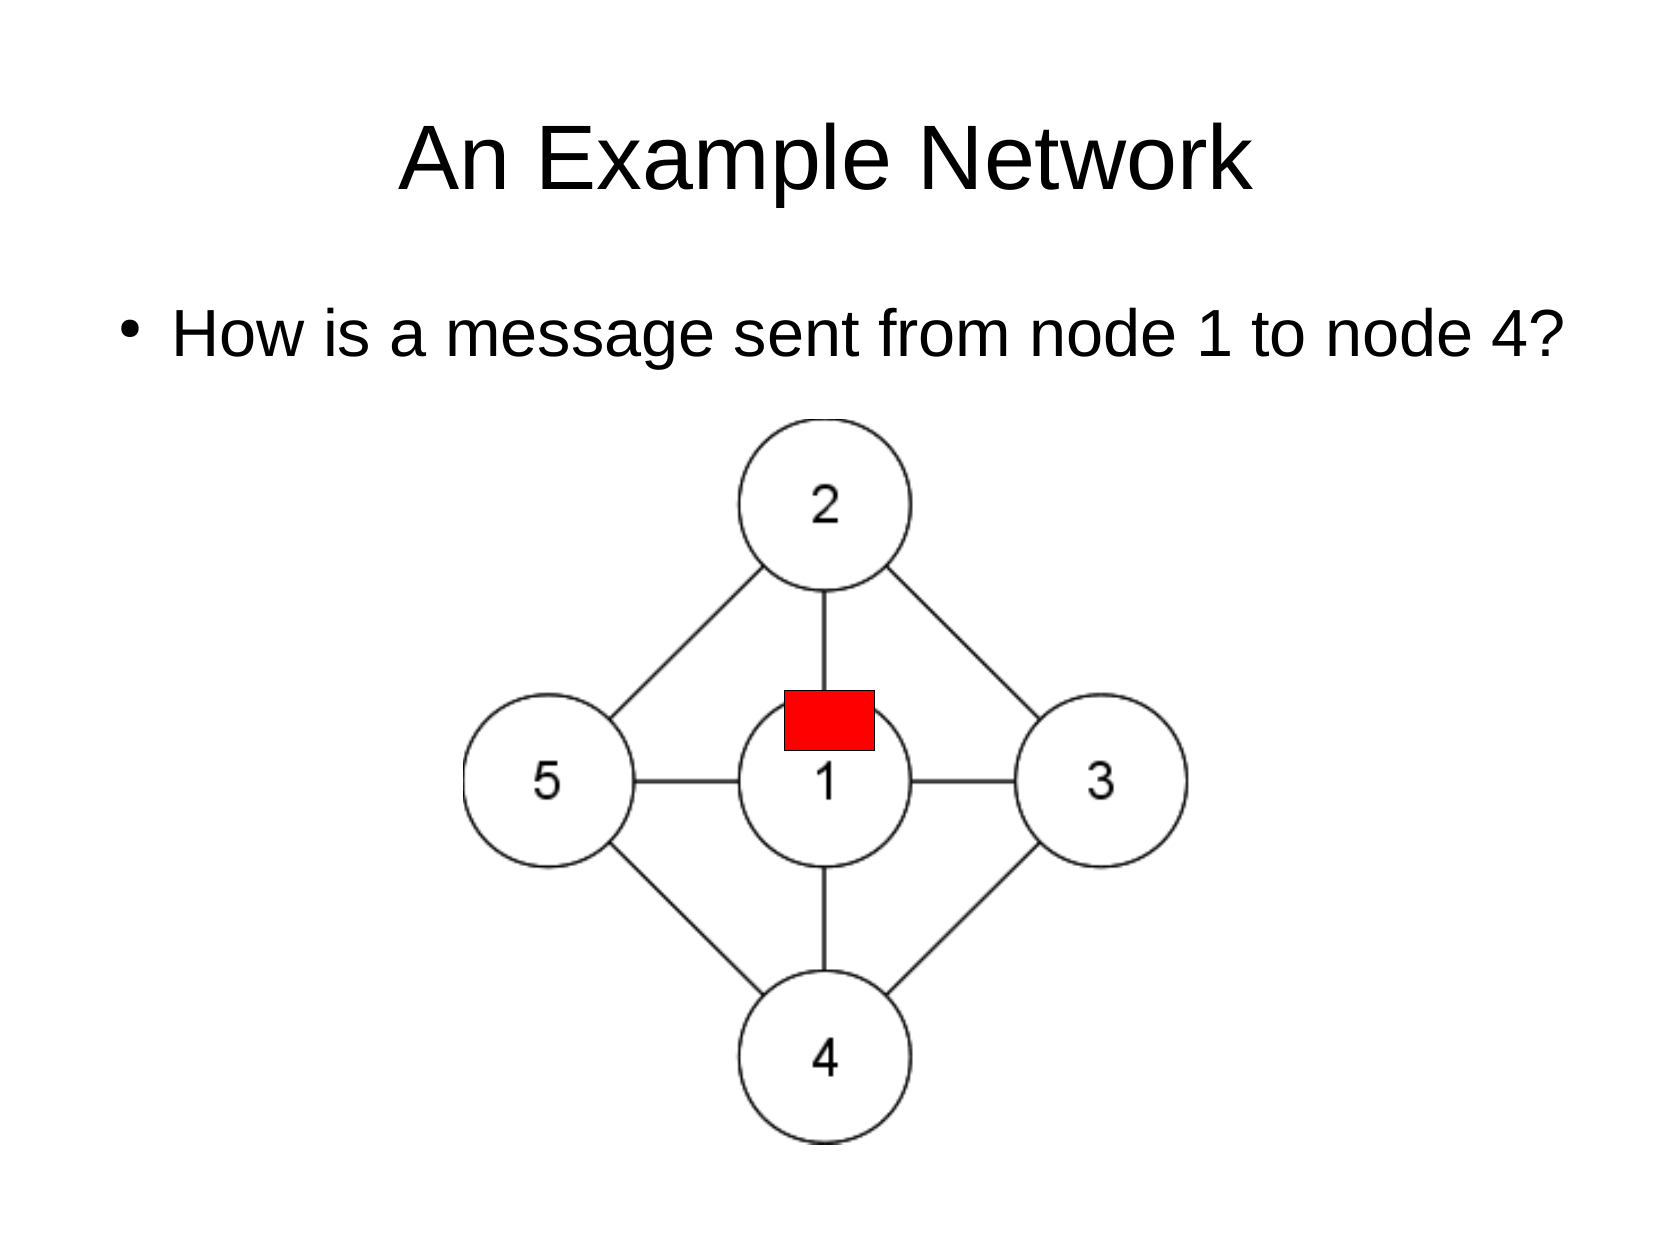

# An Example Network
How is a message sent from node 1 to node 4?